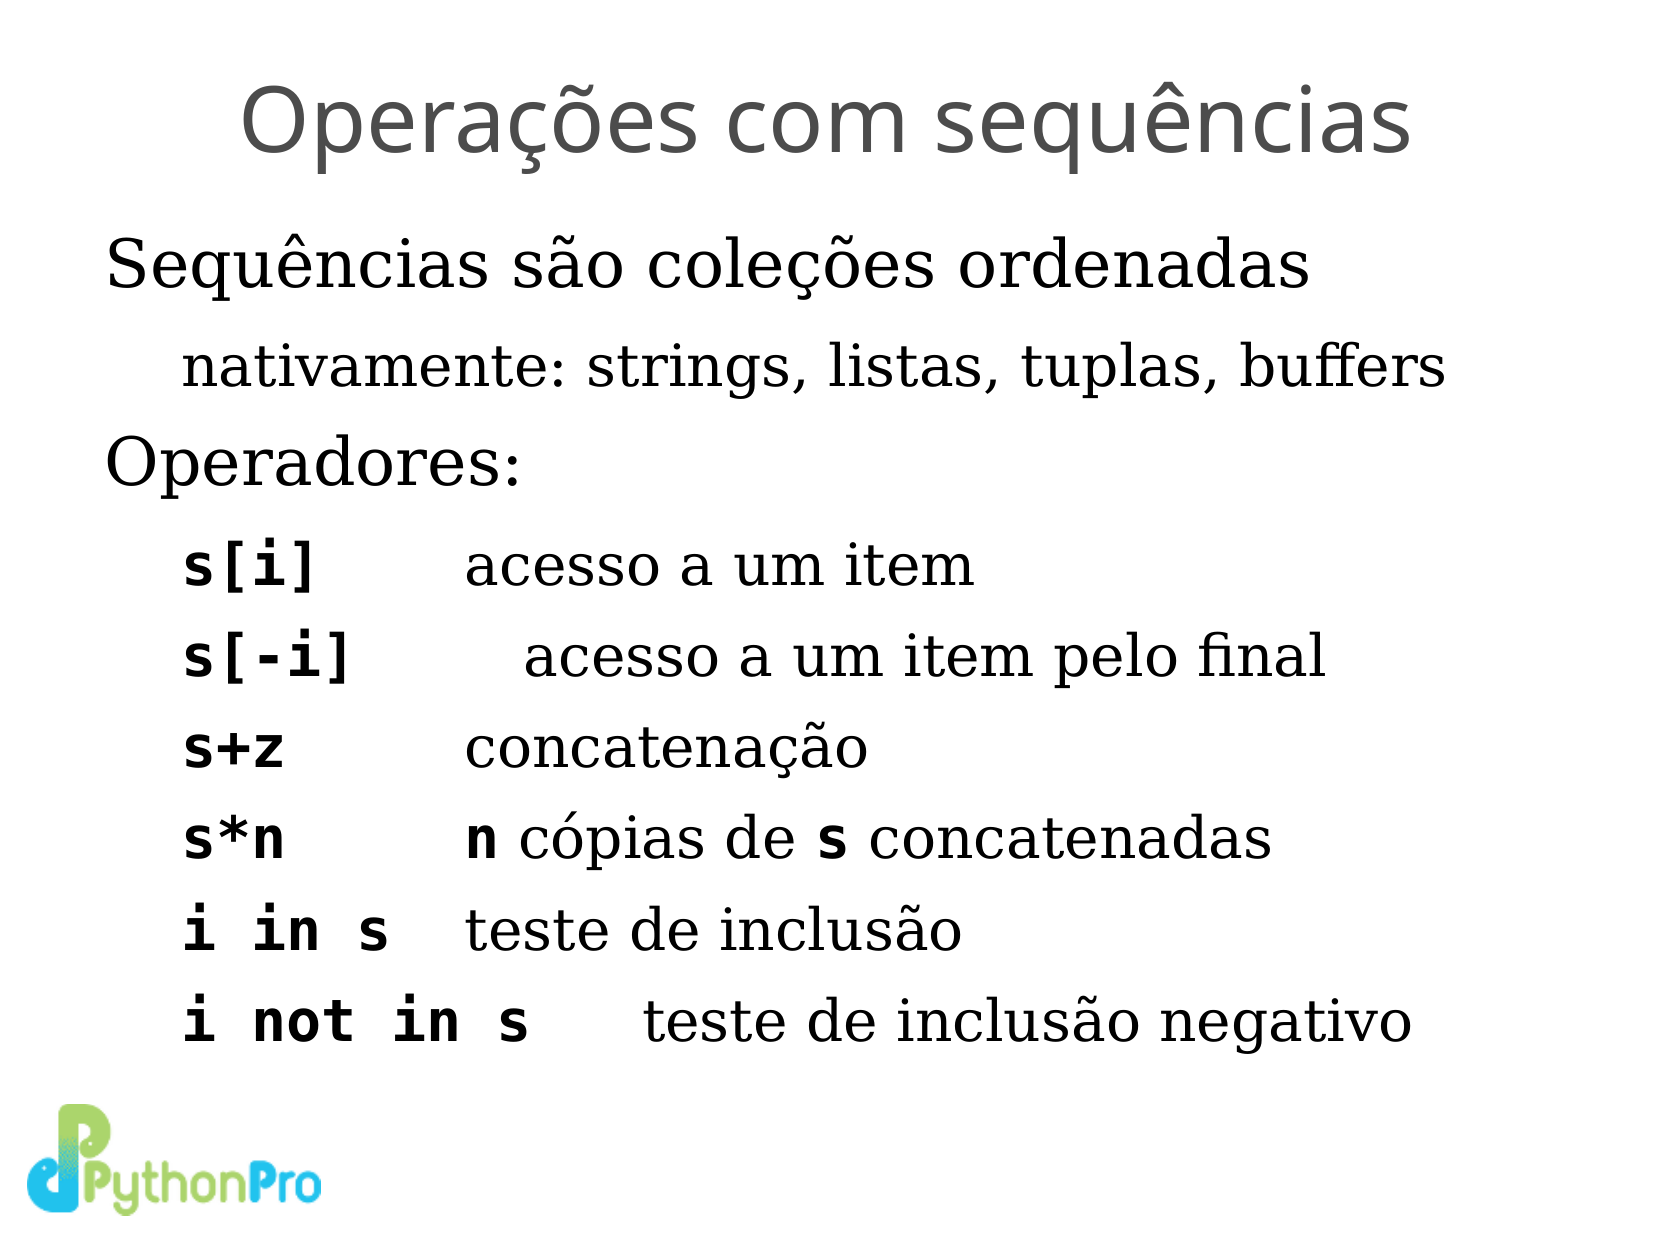

# Operações com sequências
Sequências são coleções ordenadas
nativamente: strings, listas, tuplas, buffers
Operadores:
s[i]			acesso a um item
s[-i]			acesso a um item pelo final
s+z 			concatenação
s*n				n cópias de s concatenadas
i in s 	teste de inclusão
i not in s		teste de inclusão negativo